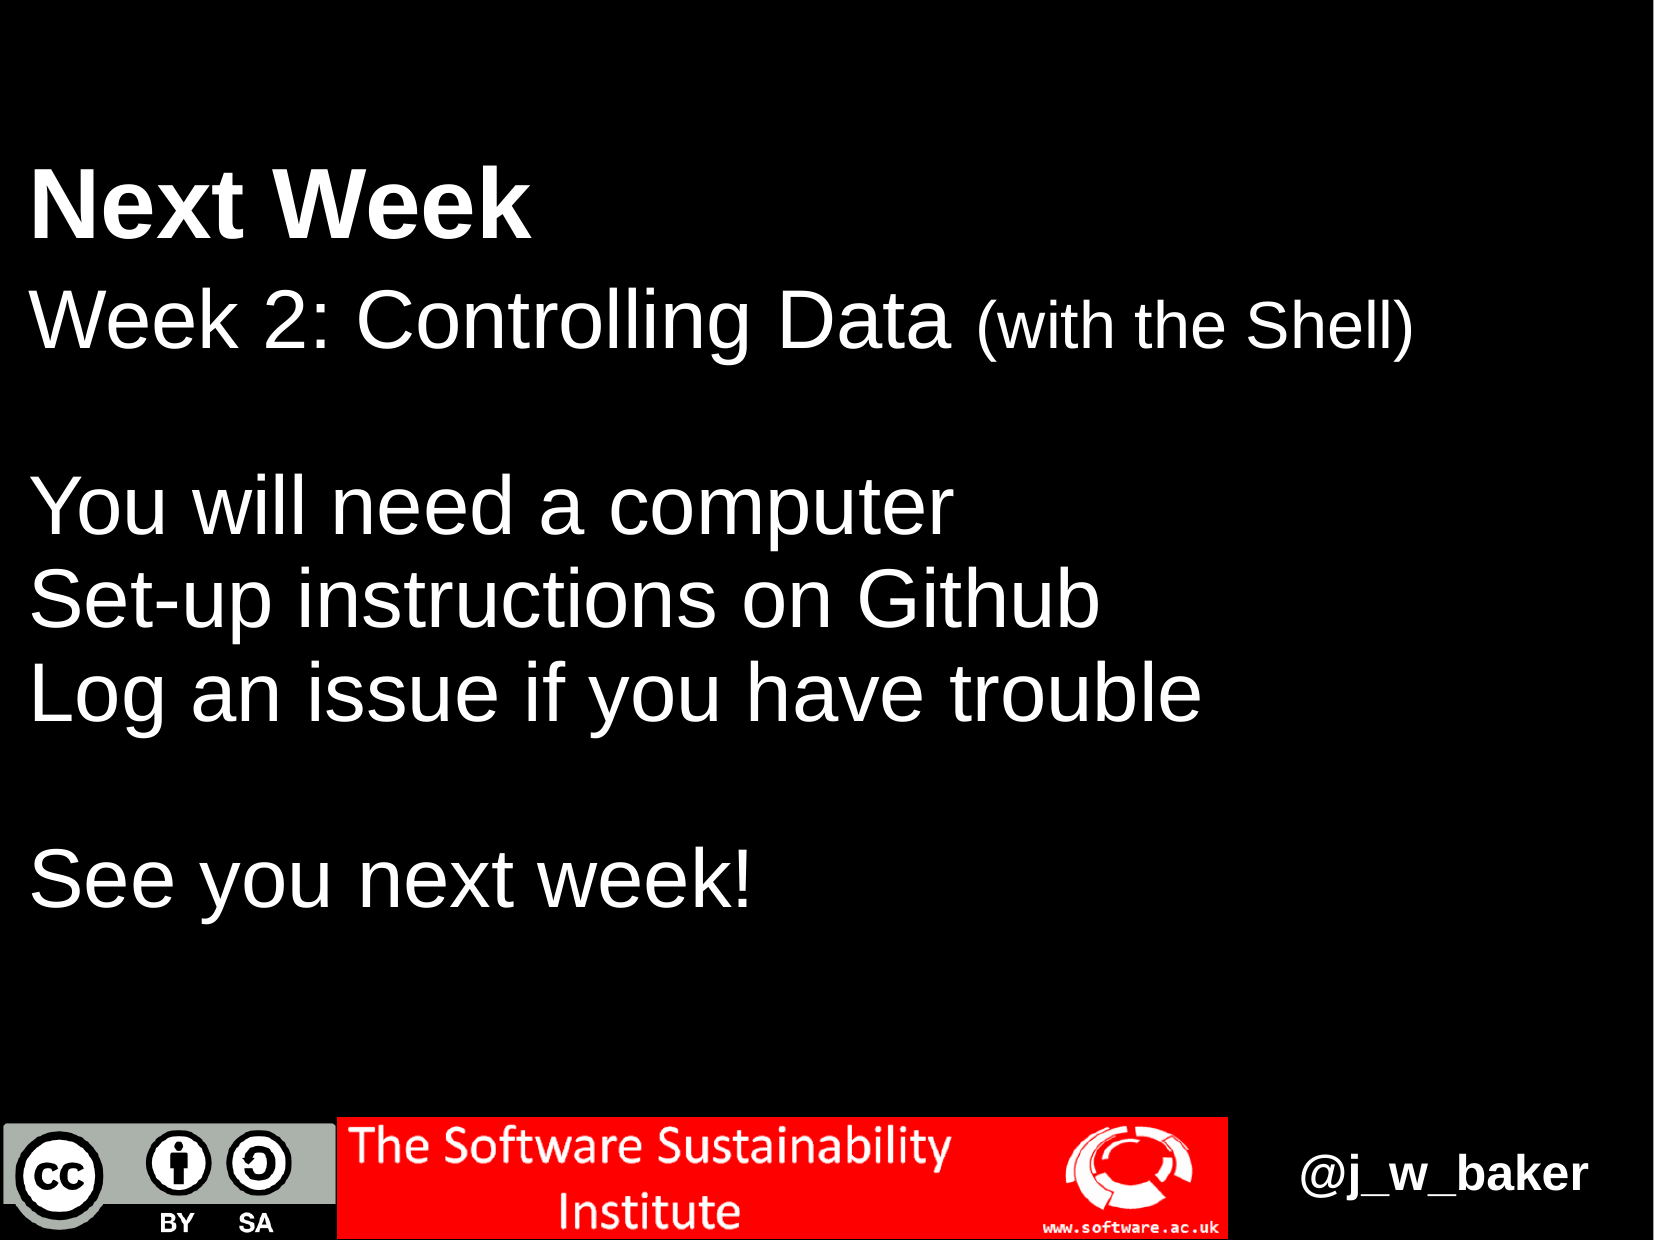

Next Week
Week 2: Controlling Data (with the Shell)
You will need a computer
Set-up instructions on Github
Log an issue if you have trouble
See you next week!
@j_w_baker